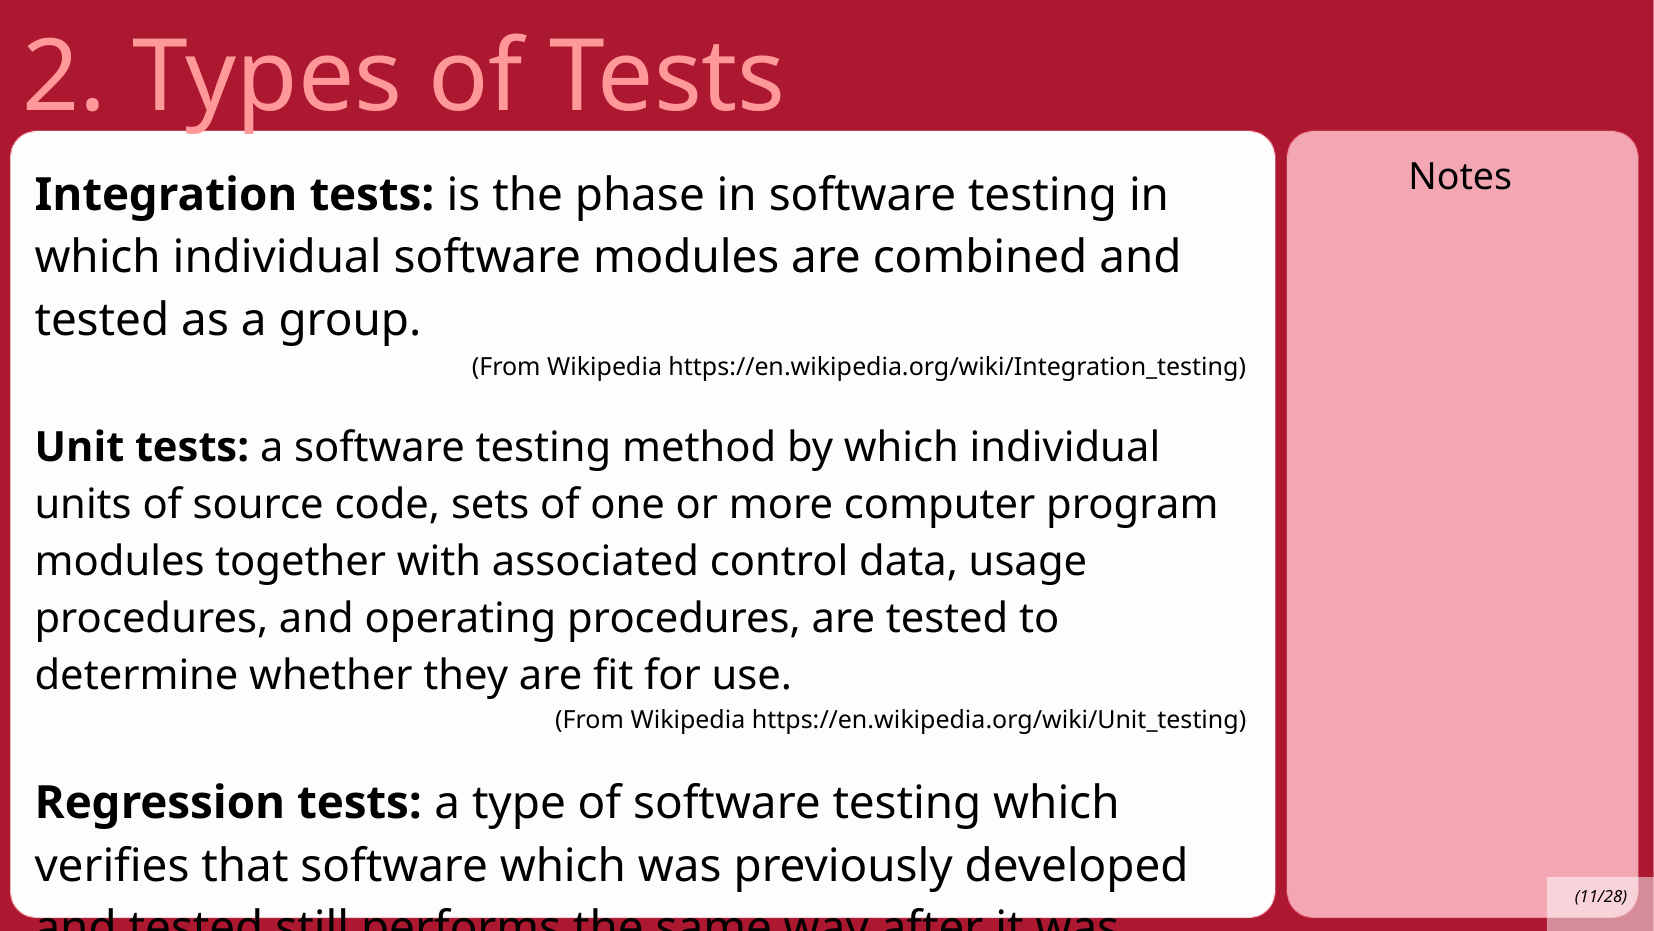

# 2. Types of Tests
Notes
Integration tests: is the phase in software testing in which individual software modules are combined and tested as a group.
(From Wikipedia https://en.wikipedia.org/wiki/Integration_testing)
Unit tests: a software testing method by which individual units of source code, sets of one or more computer program modules together with associated control data, usage procedures, and operating procedures, are tested to determine whether they are fit for use.
(From Wikipedia https://en.wikipedia.org/wiki/Unit_testing)
Regression tests: a type of software testing which verifies that software which was previously developed and tested still performs the same way after it was changed or interfaced with other software.
(From Wikipedia https://en.wikipedia.org/wiki/Regression_testing)